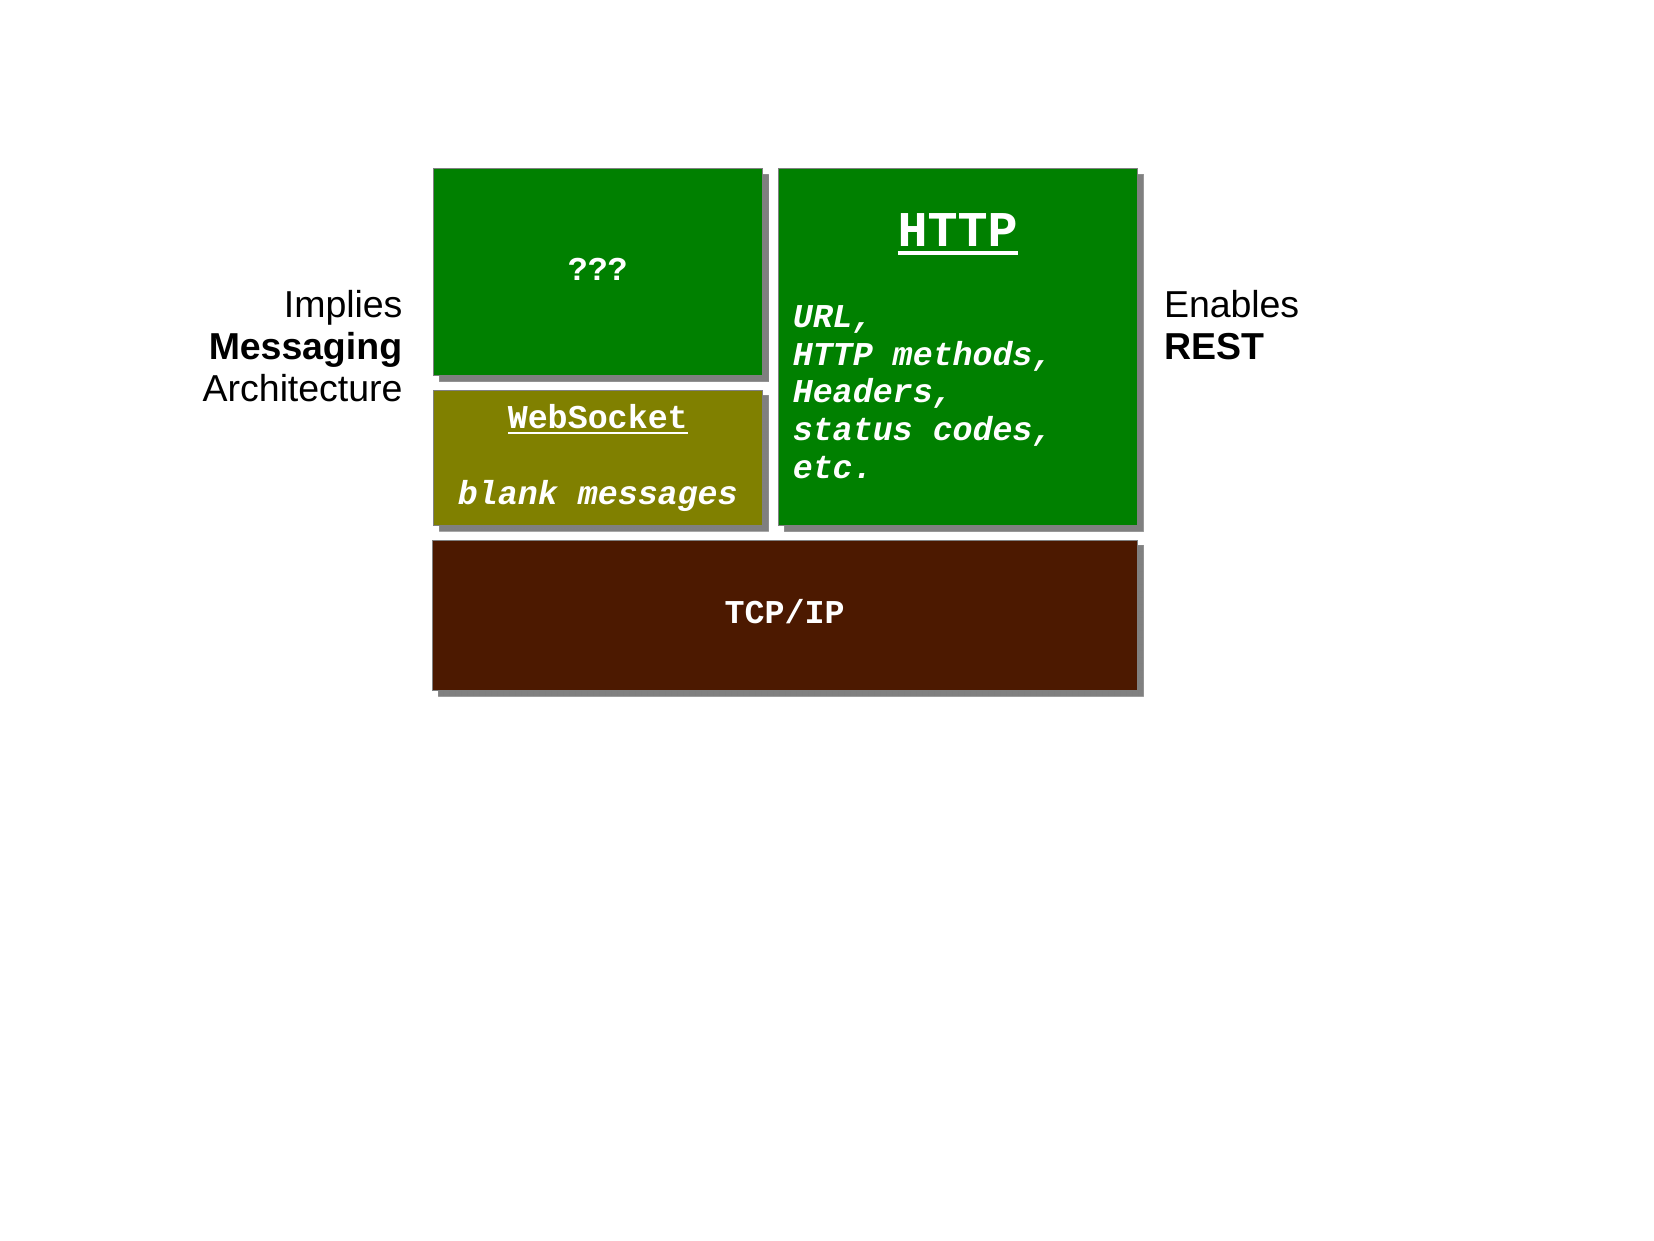

???
HTTP
URL,
HTTP methods,
Headers,
status codes,
etc.
Enables
REST
Implies
Messaging
Architecture
WebSocket
blank messages
TCP/IP